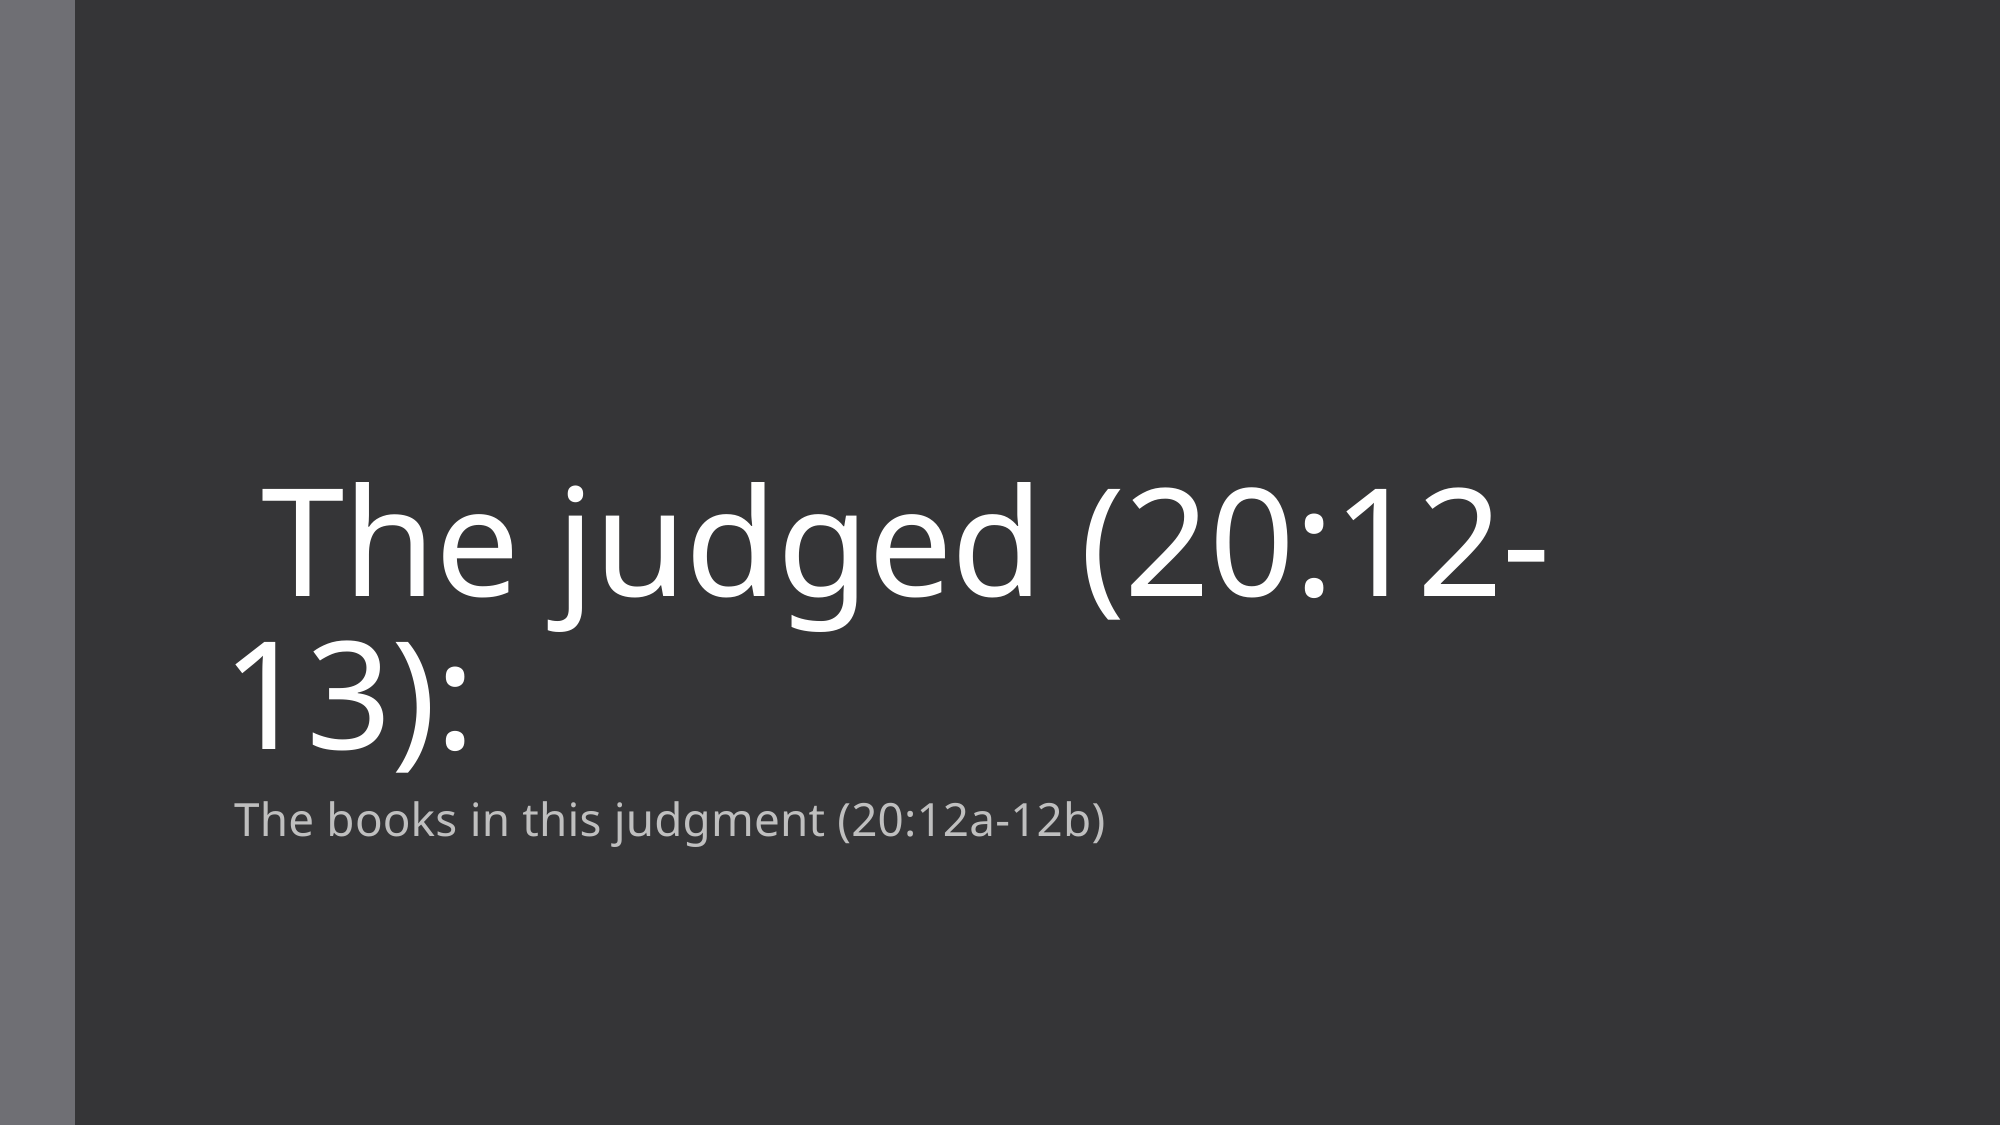

# The judged (20:12-13):
 The books in this judgment (20:12a-12b)